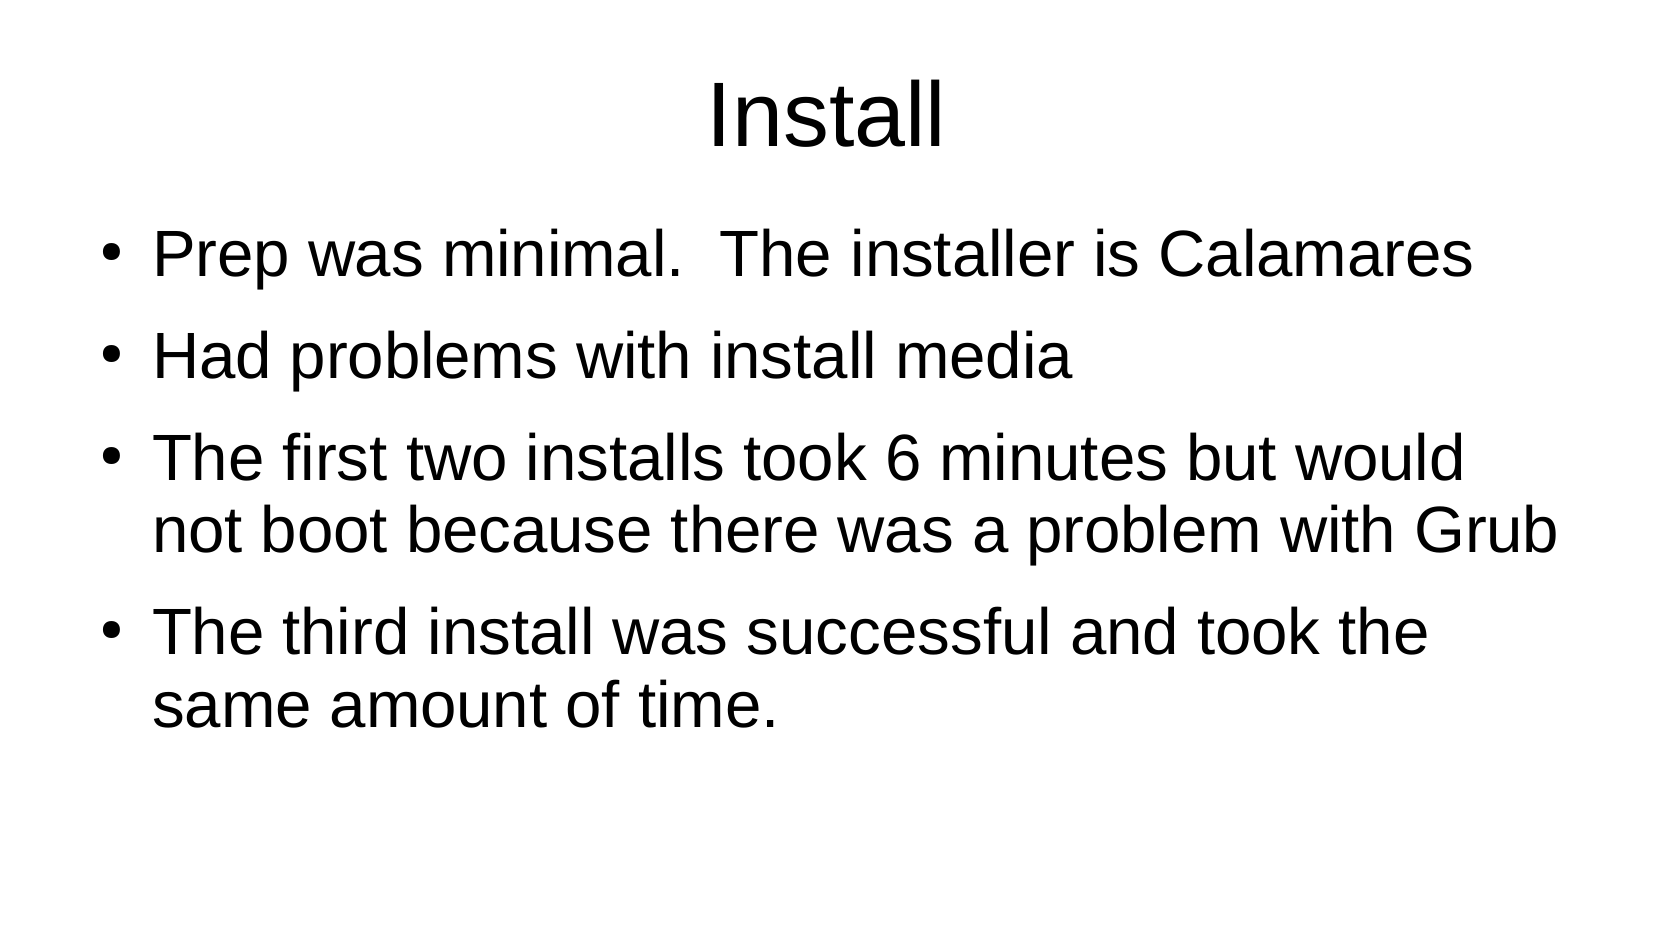

# Install
Prep was minimal. The installer is Calamares
Had problems with install media
The first two installs took 6 minutes but would not boot because there was a problem with Grub
The third install was successful and took the same amount of time.